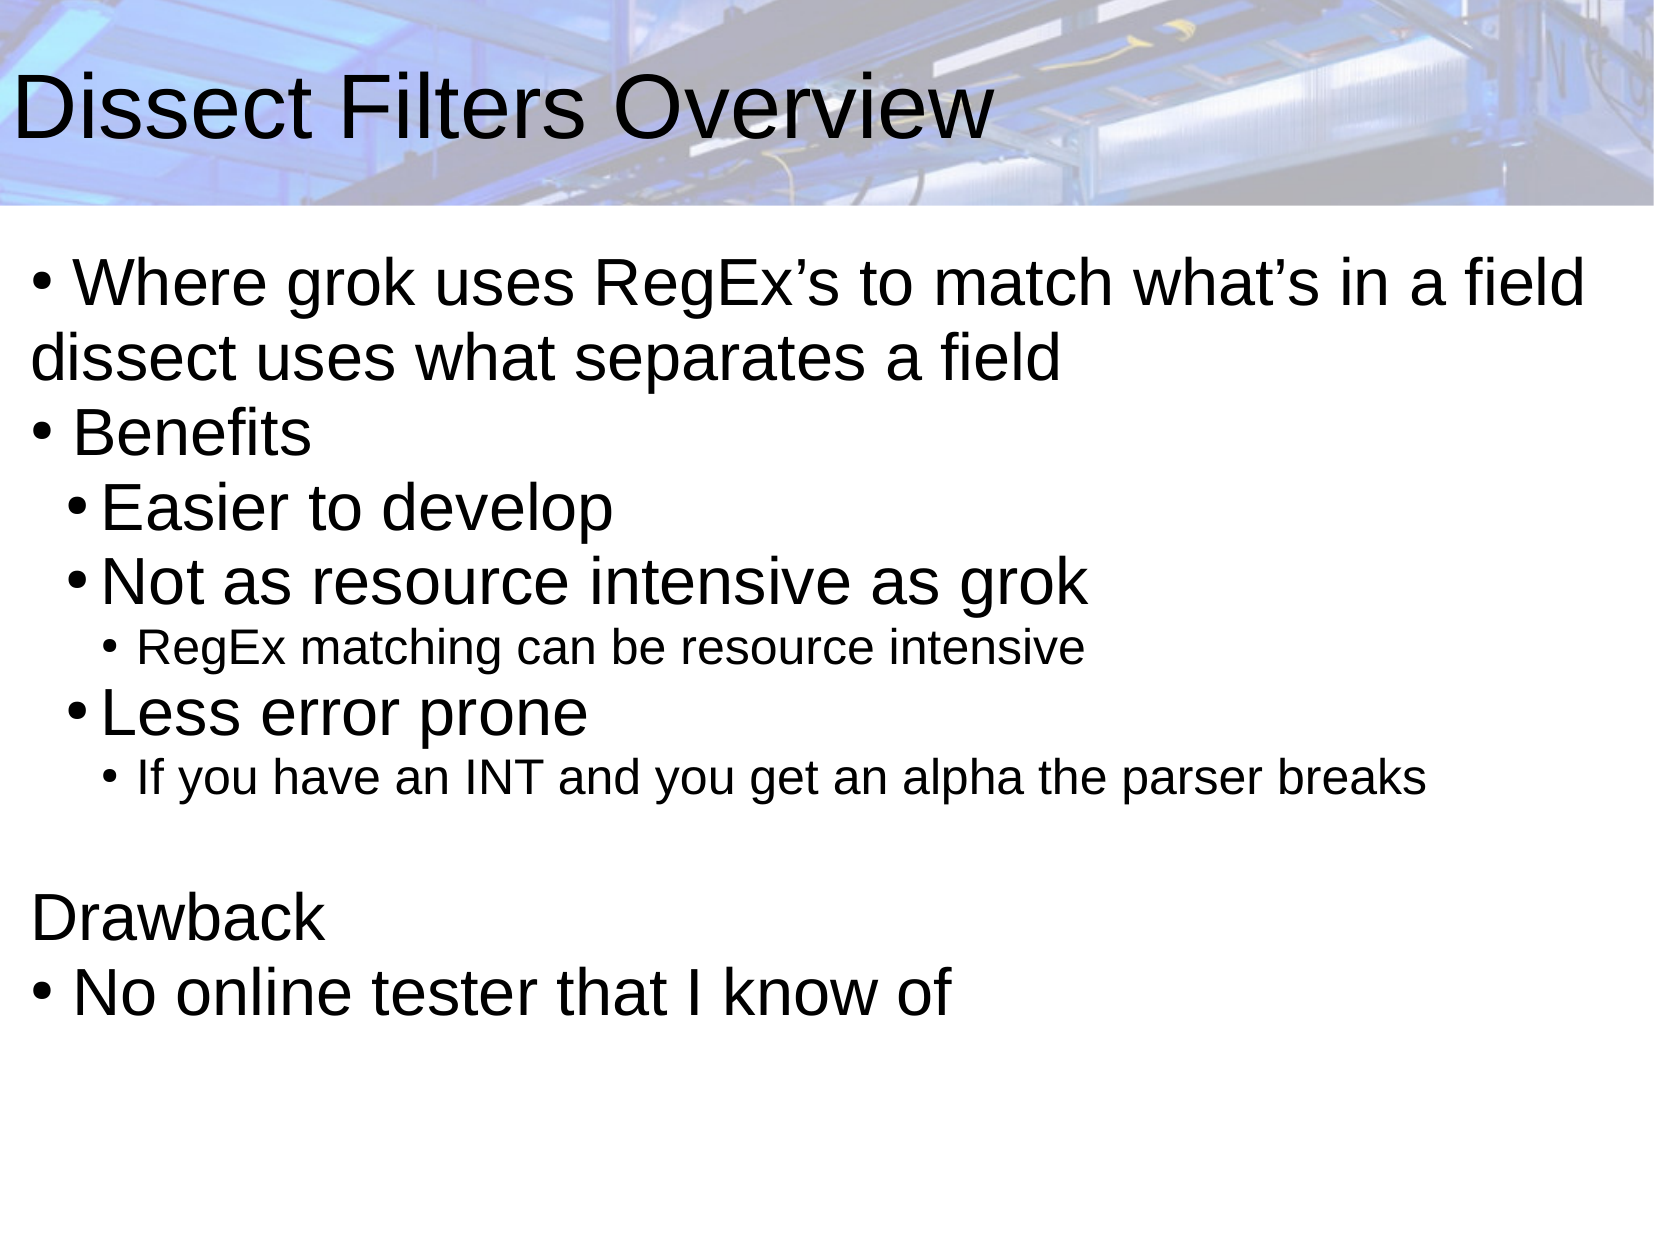

# Dissect Filters Overview
 Where grok uses RegEx’s to match what’s in a field dissect uses what separates a field
 Benefits
Easier to develop
Not as resource intensive as grok
RegEx matching can be resource intensive
Less error prone
If you have an INT and you get an alpha the parser breaks
Drawback
 No online tester that I know of